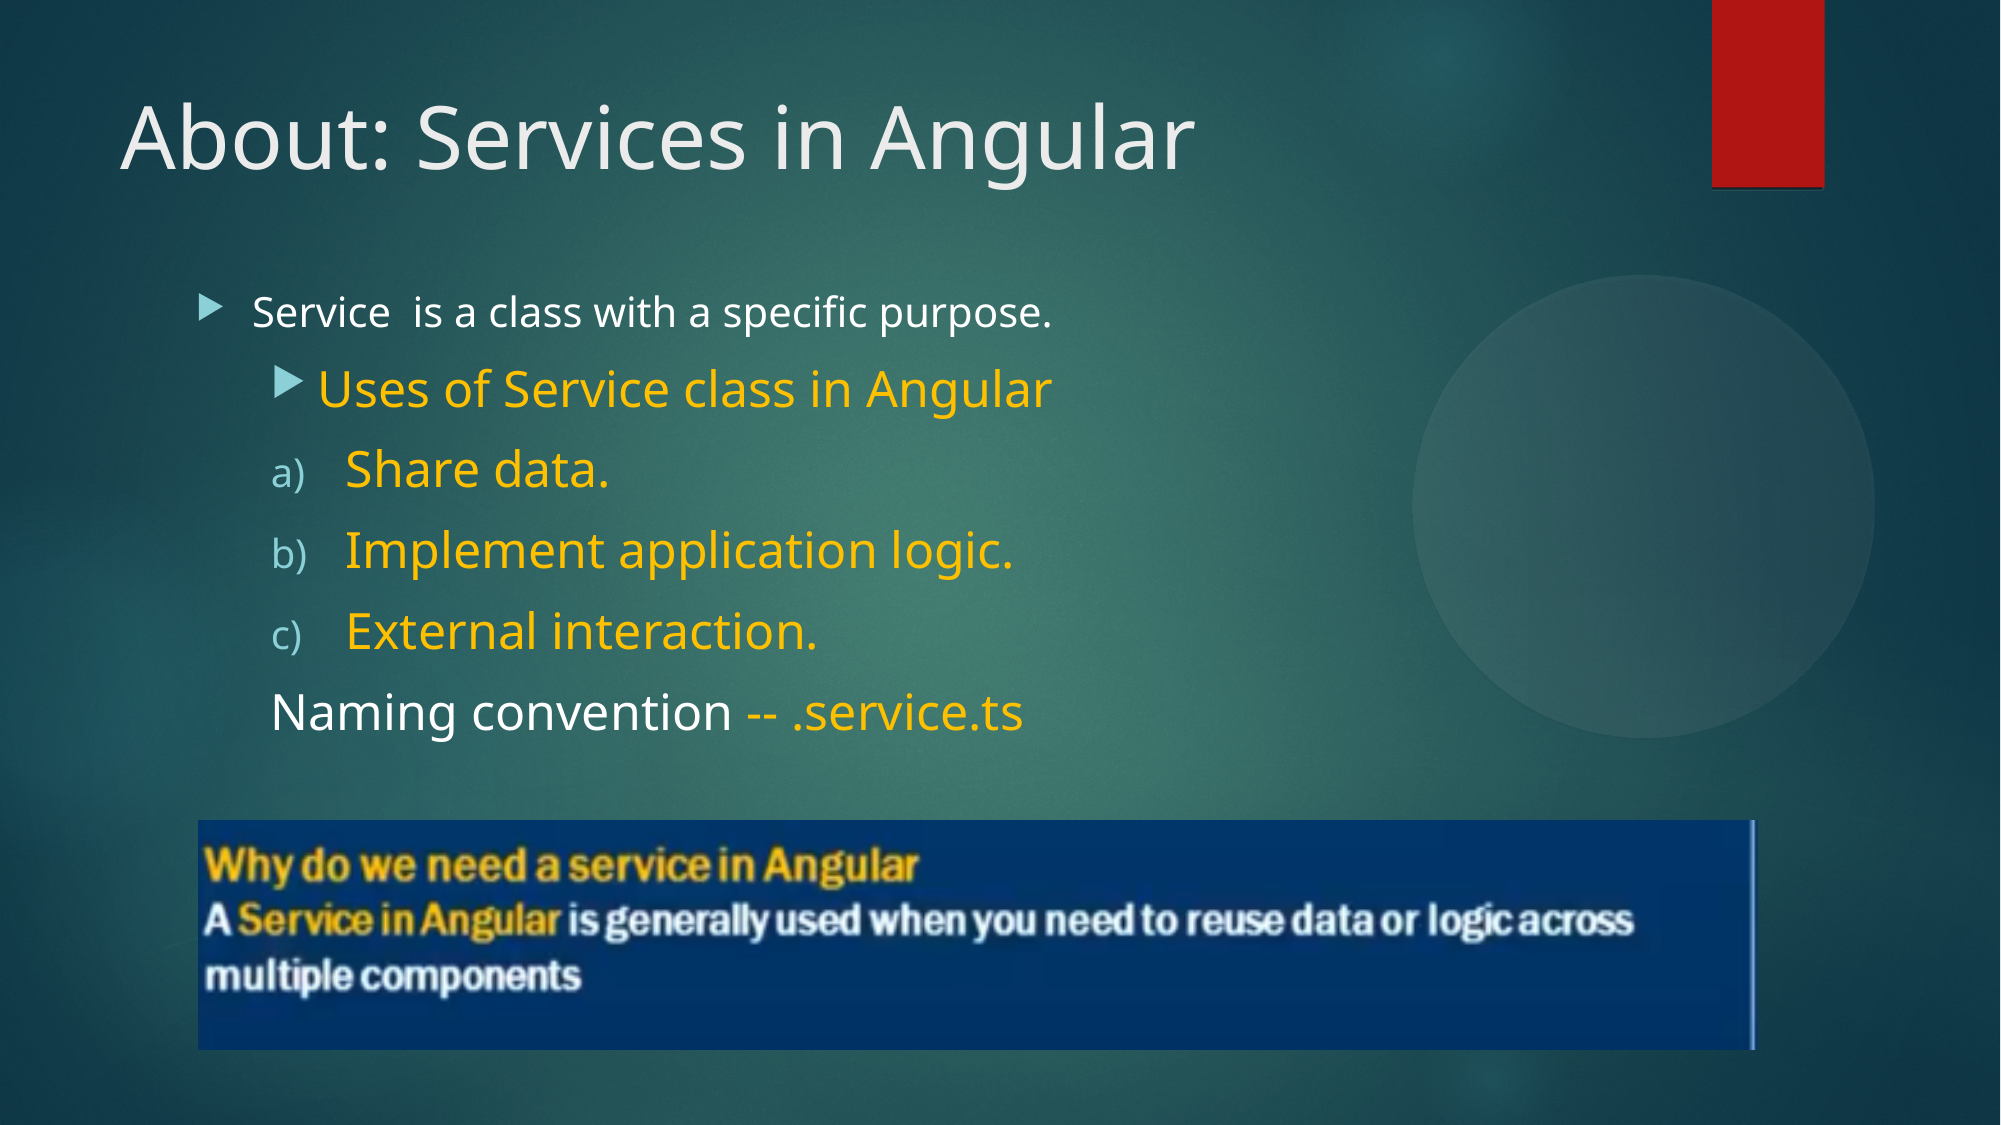

About: Services in Angular
Service is a class with a specific purpose.
Uses of Service class in Angular
Share data.
Implement application logic.
External interaction.
Naming convention -- .service.ts